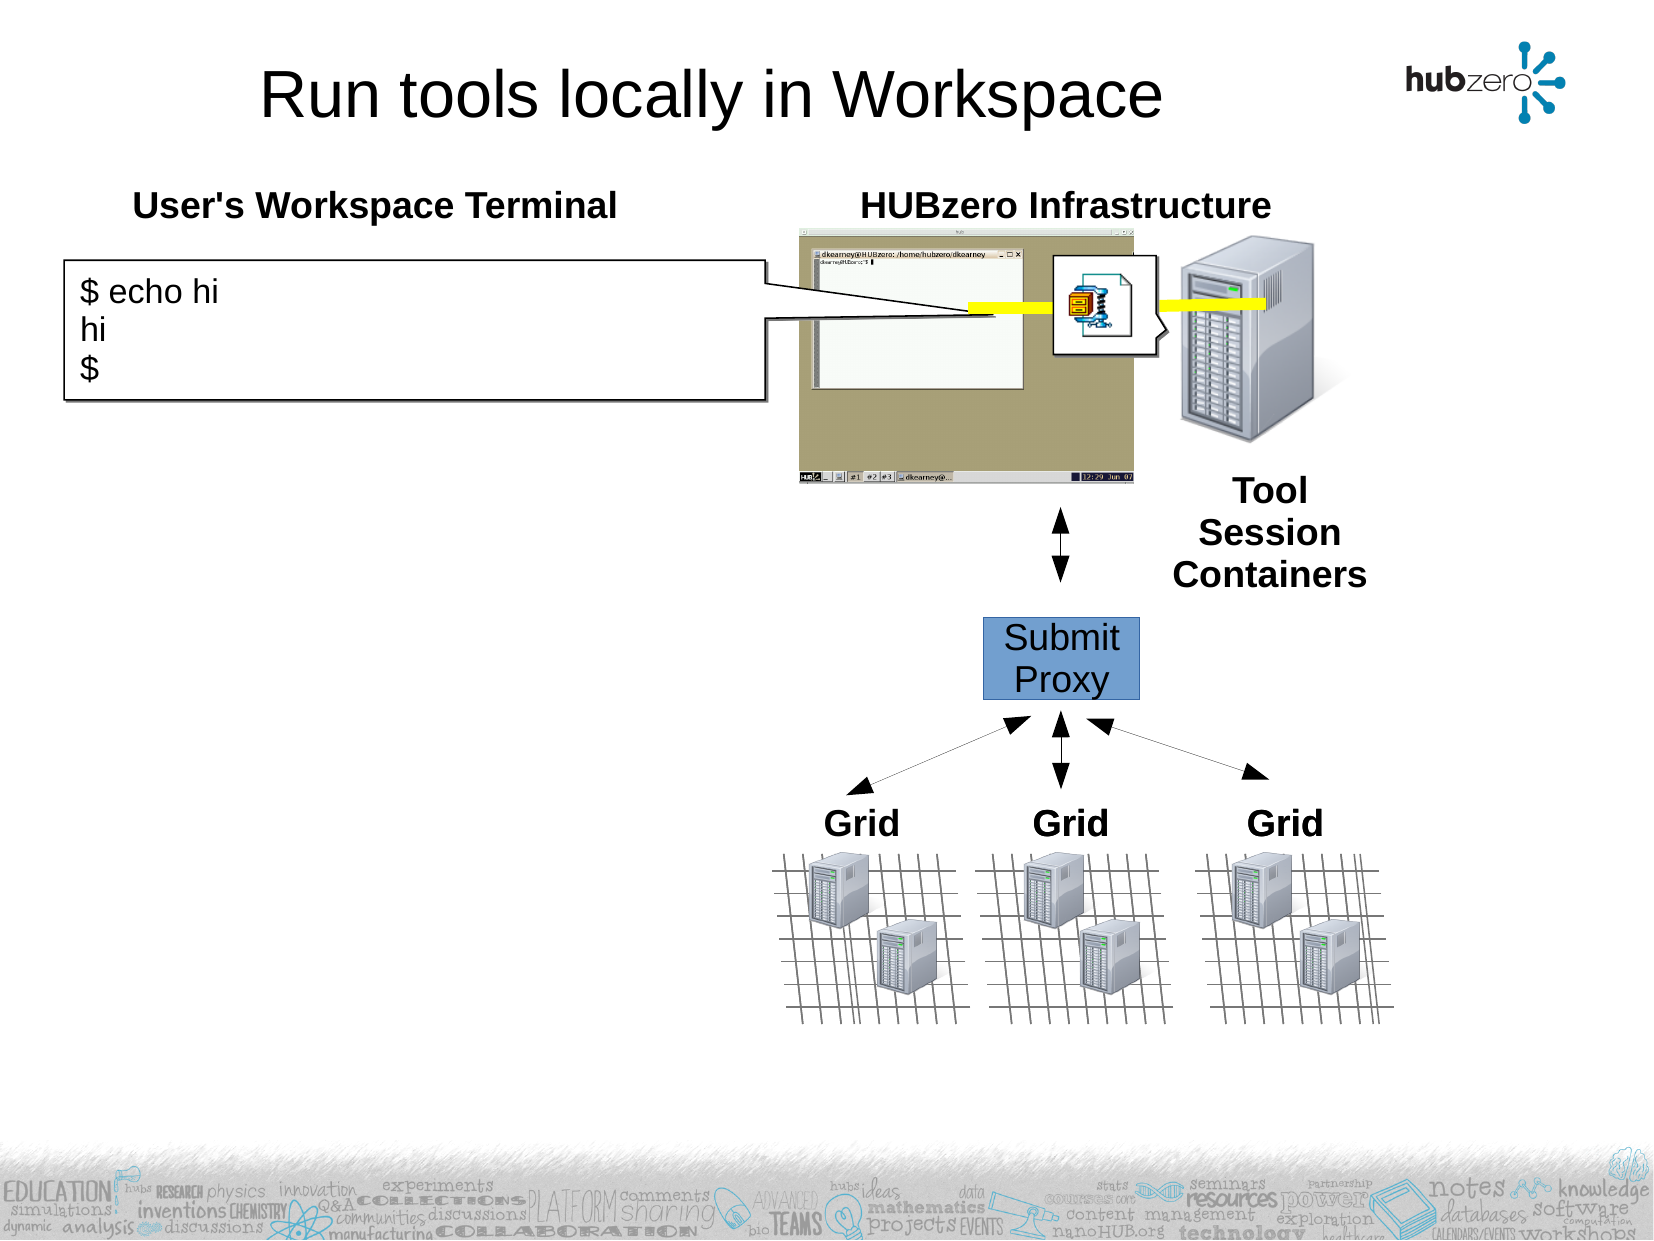

# Run tools locally in Workspace
User's Workspace Terminal
HUBzero Infrastructure
$ echo hi
hi
$
Tool Session
Containers
Submit
Proxy
Grid
Grid
Grid
Grid
Grid